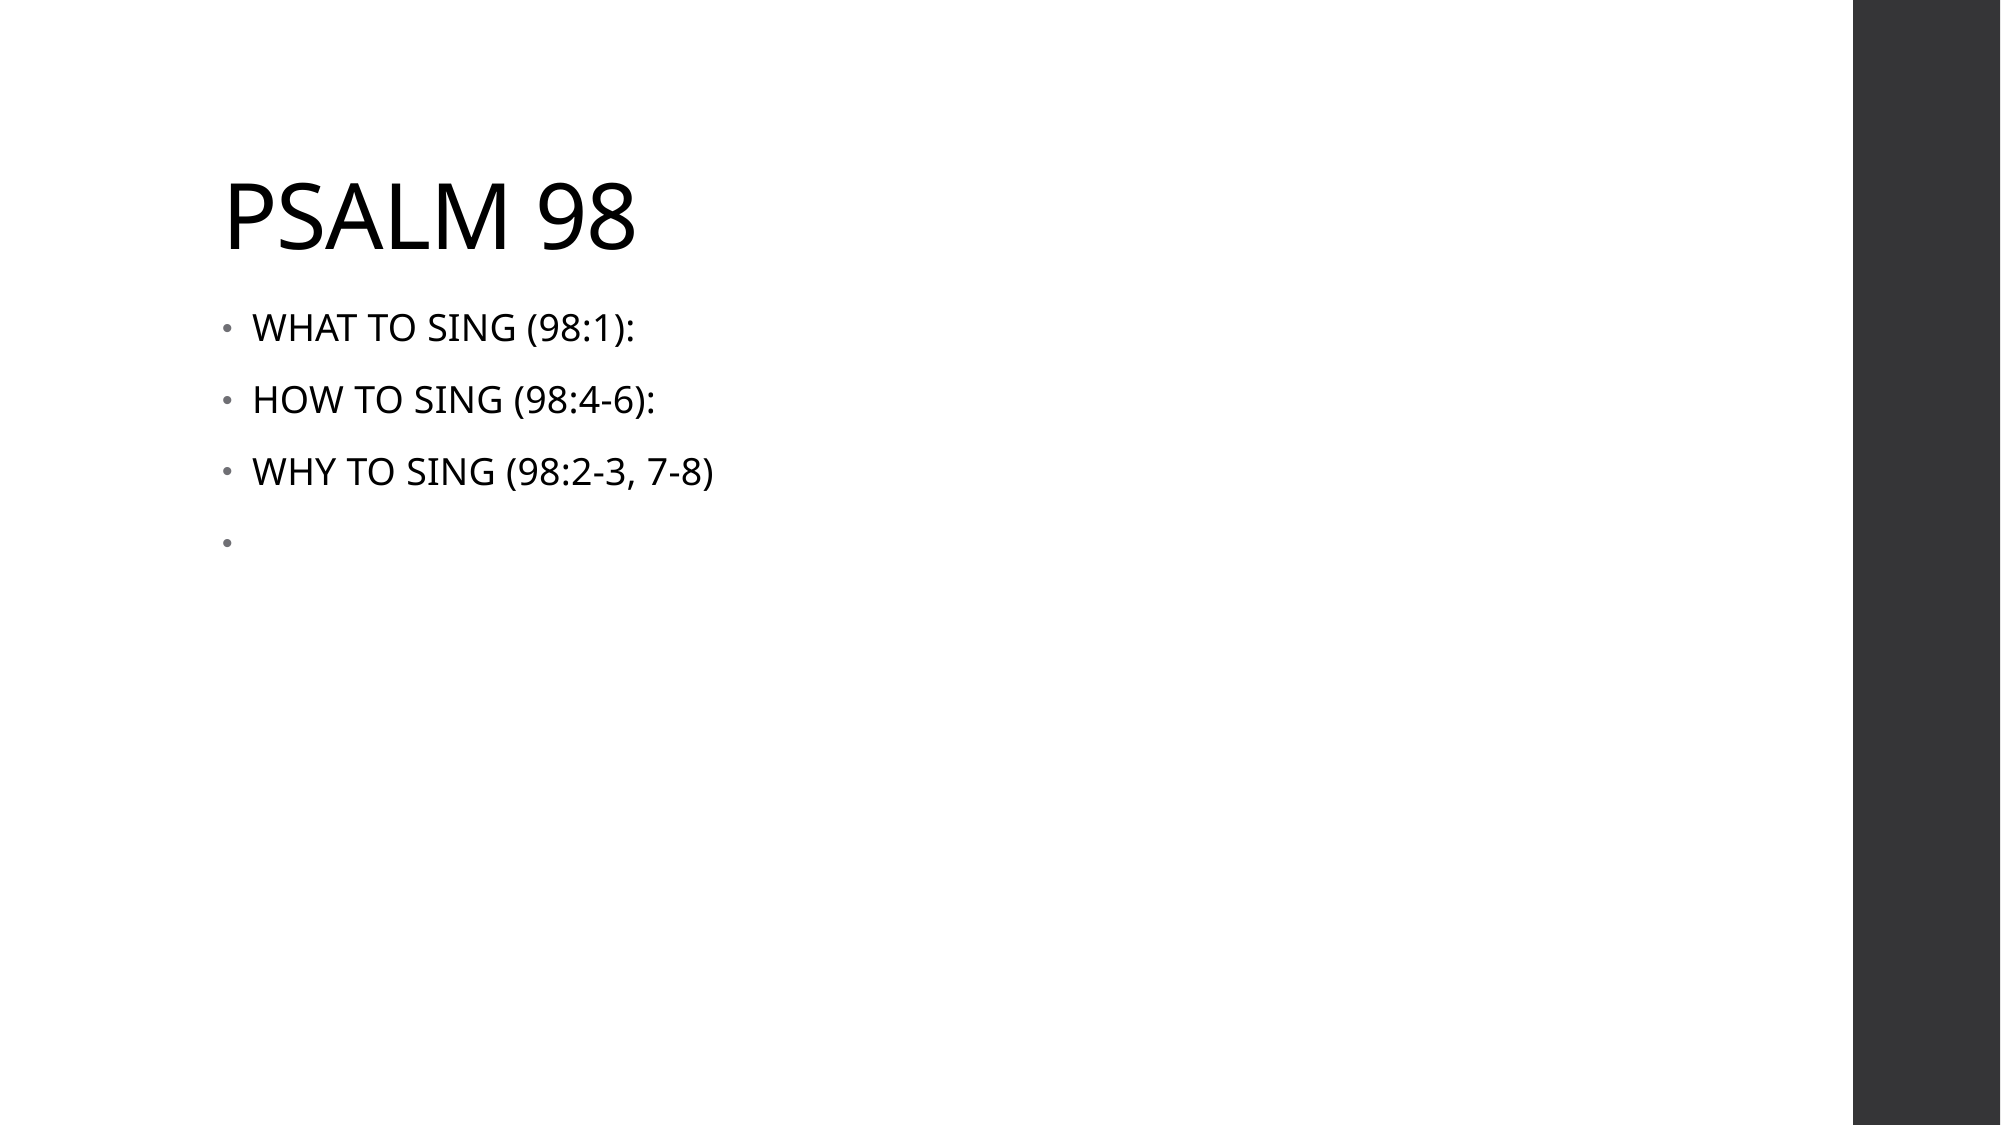

# PSALM 98
WHAT TO SING (98:1):
HOW TO SING (98:4-6):
WHY TO SING (98:2-3, 7-8)